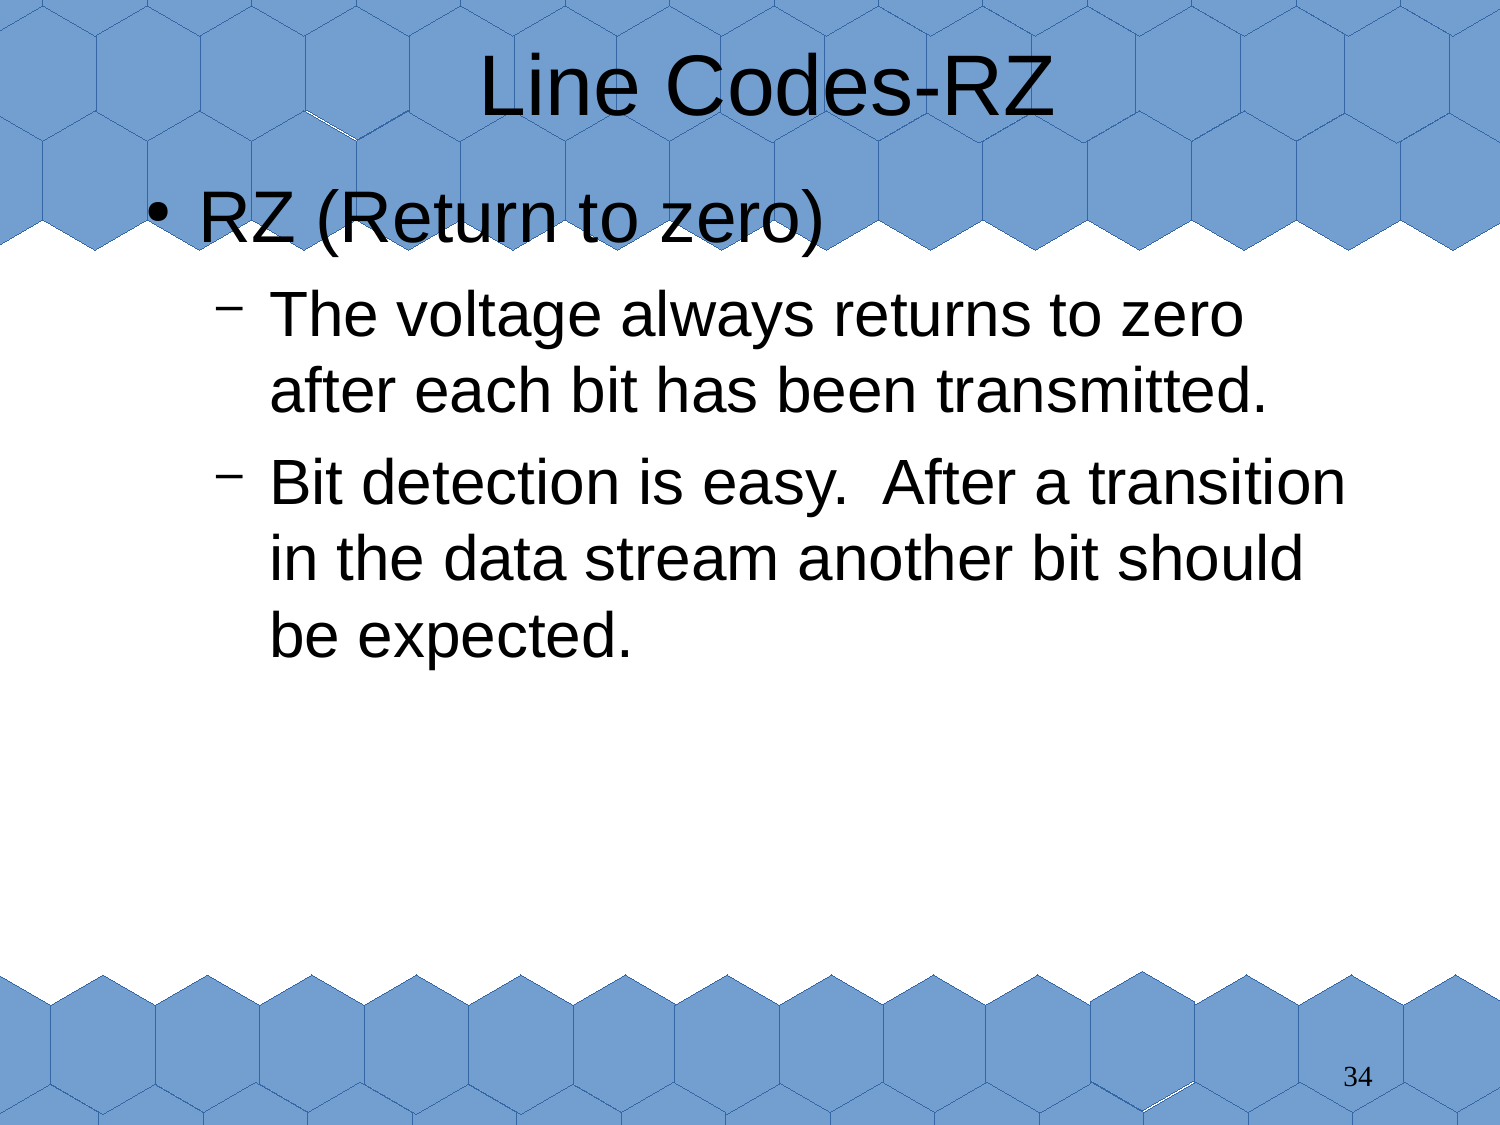

# Line Codes-RZ
RZ (Return to zero)
The voltage always returns to zero after each bit has been transmitted.
Bit detection is easy. After a transition in the data stream another bit should be expected.